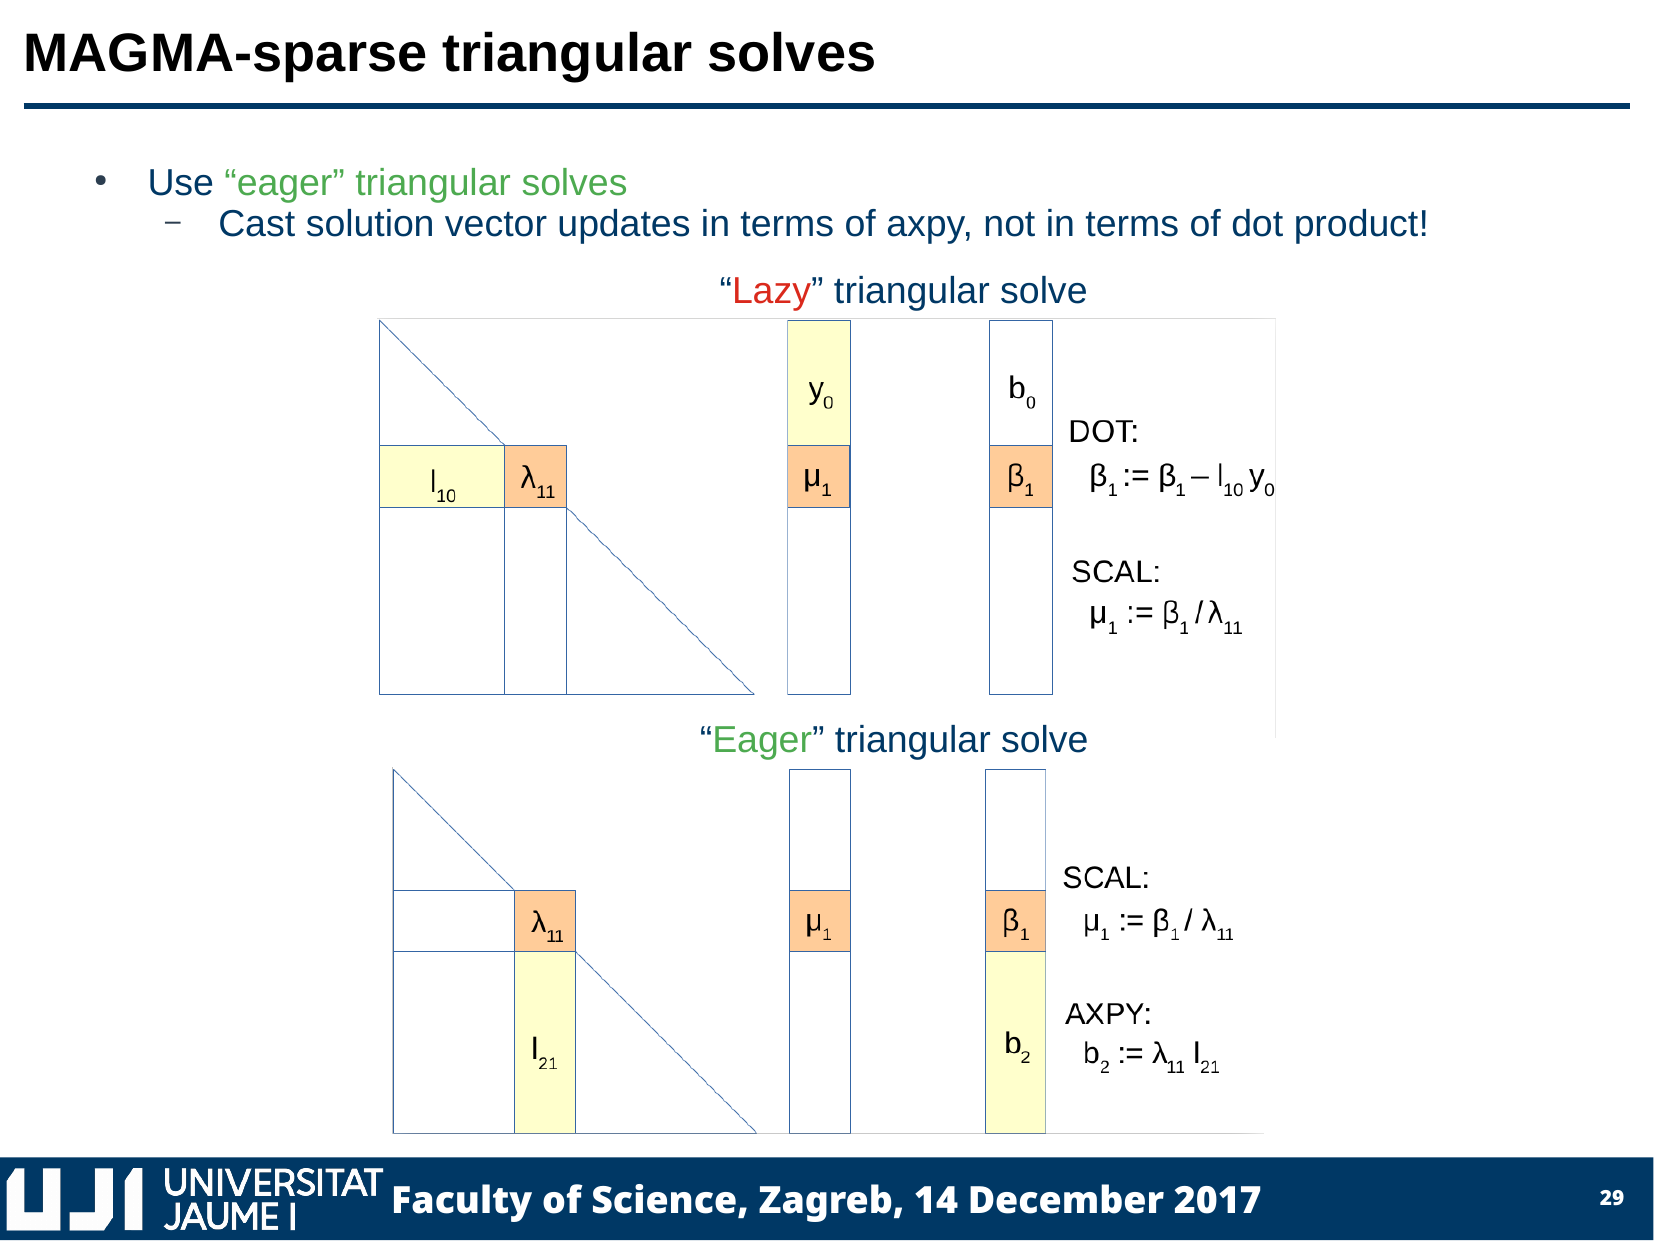

# MAGMA-sparse triangular solves
Use “eager” triangular solves
Cast solution vector updates in terms of axpy, not in terms of dot product!
“Lazy” triangular solve
“Eager” triangular solve
Faculty of Science, Zagreb, 14 December 2017
29